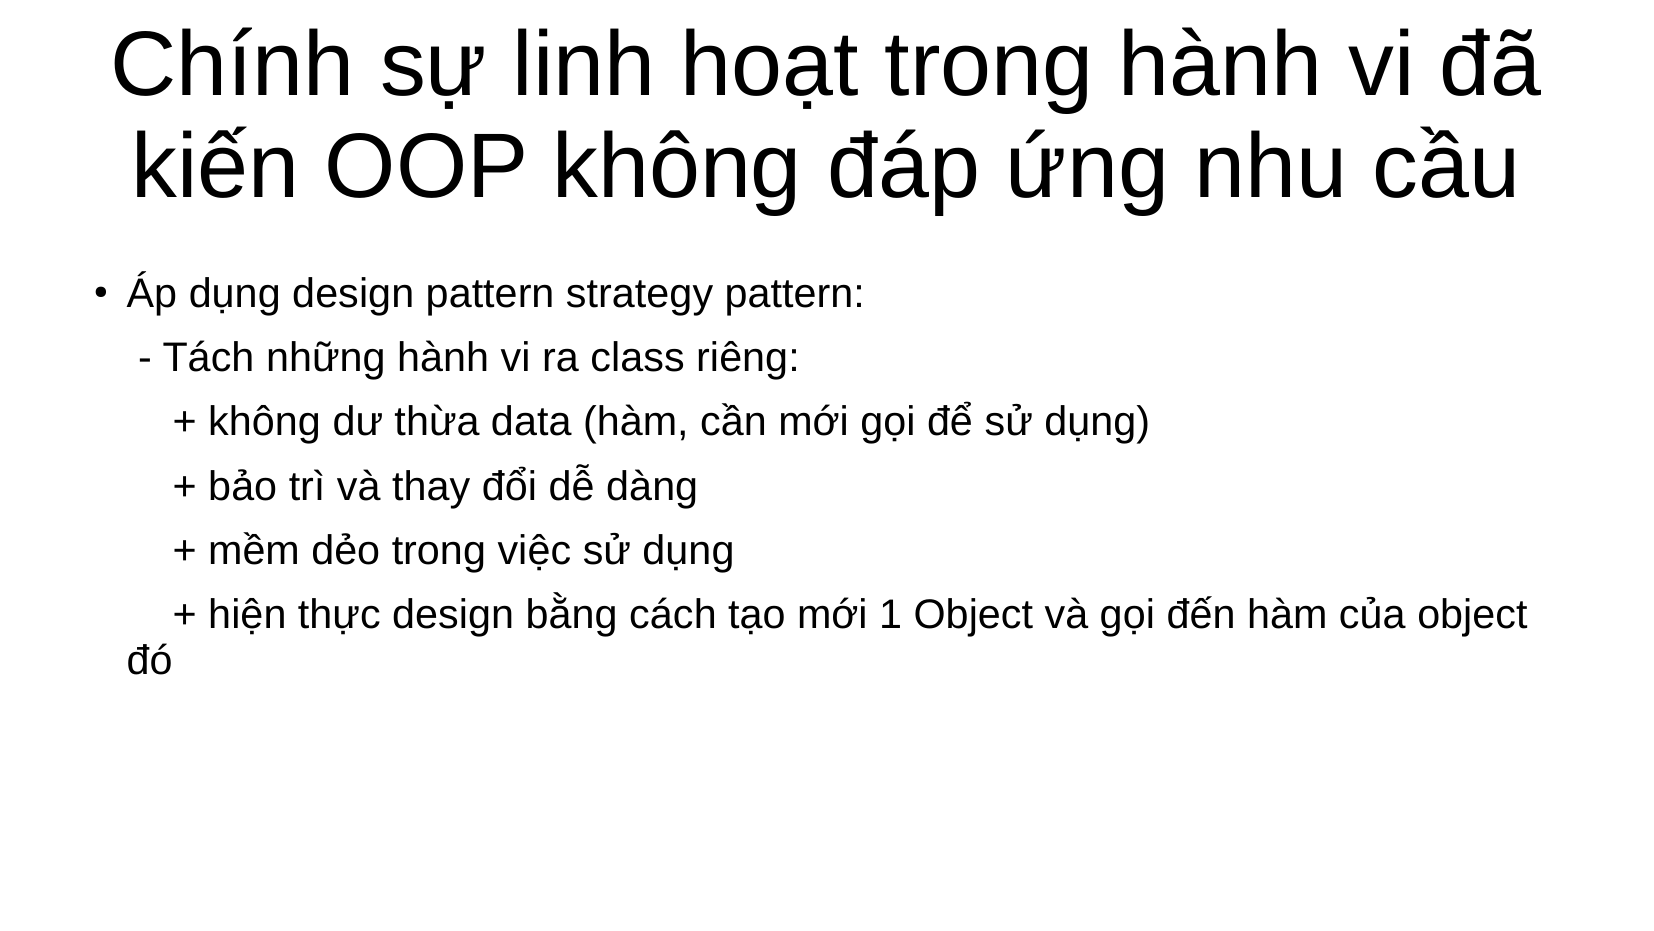

# Chính sự linh hoạt trong hành vi đã kiến OOP không đáp ứng nhu cầu
Áp dụng design pattern strategy pattern:
 - Tách những hành vi ra class riêng:
 + không dư thừa data (hàm, cần mới gọi để sử dụng)
 + bảo trì và thay đổi dễ dàng
 + mềm dẻo trong việc sử dụng
 + hiện thực design bằng cách tạo mới 1 Object và gọi đến hàm của object đó